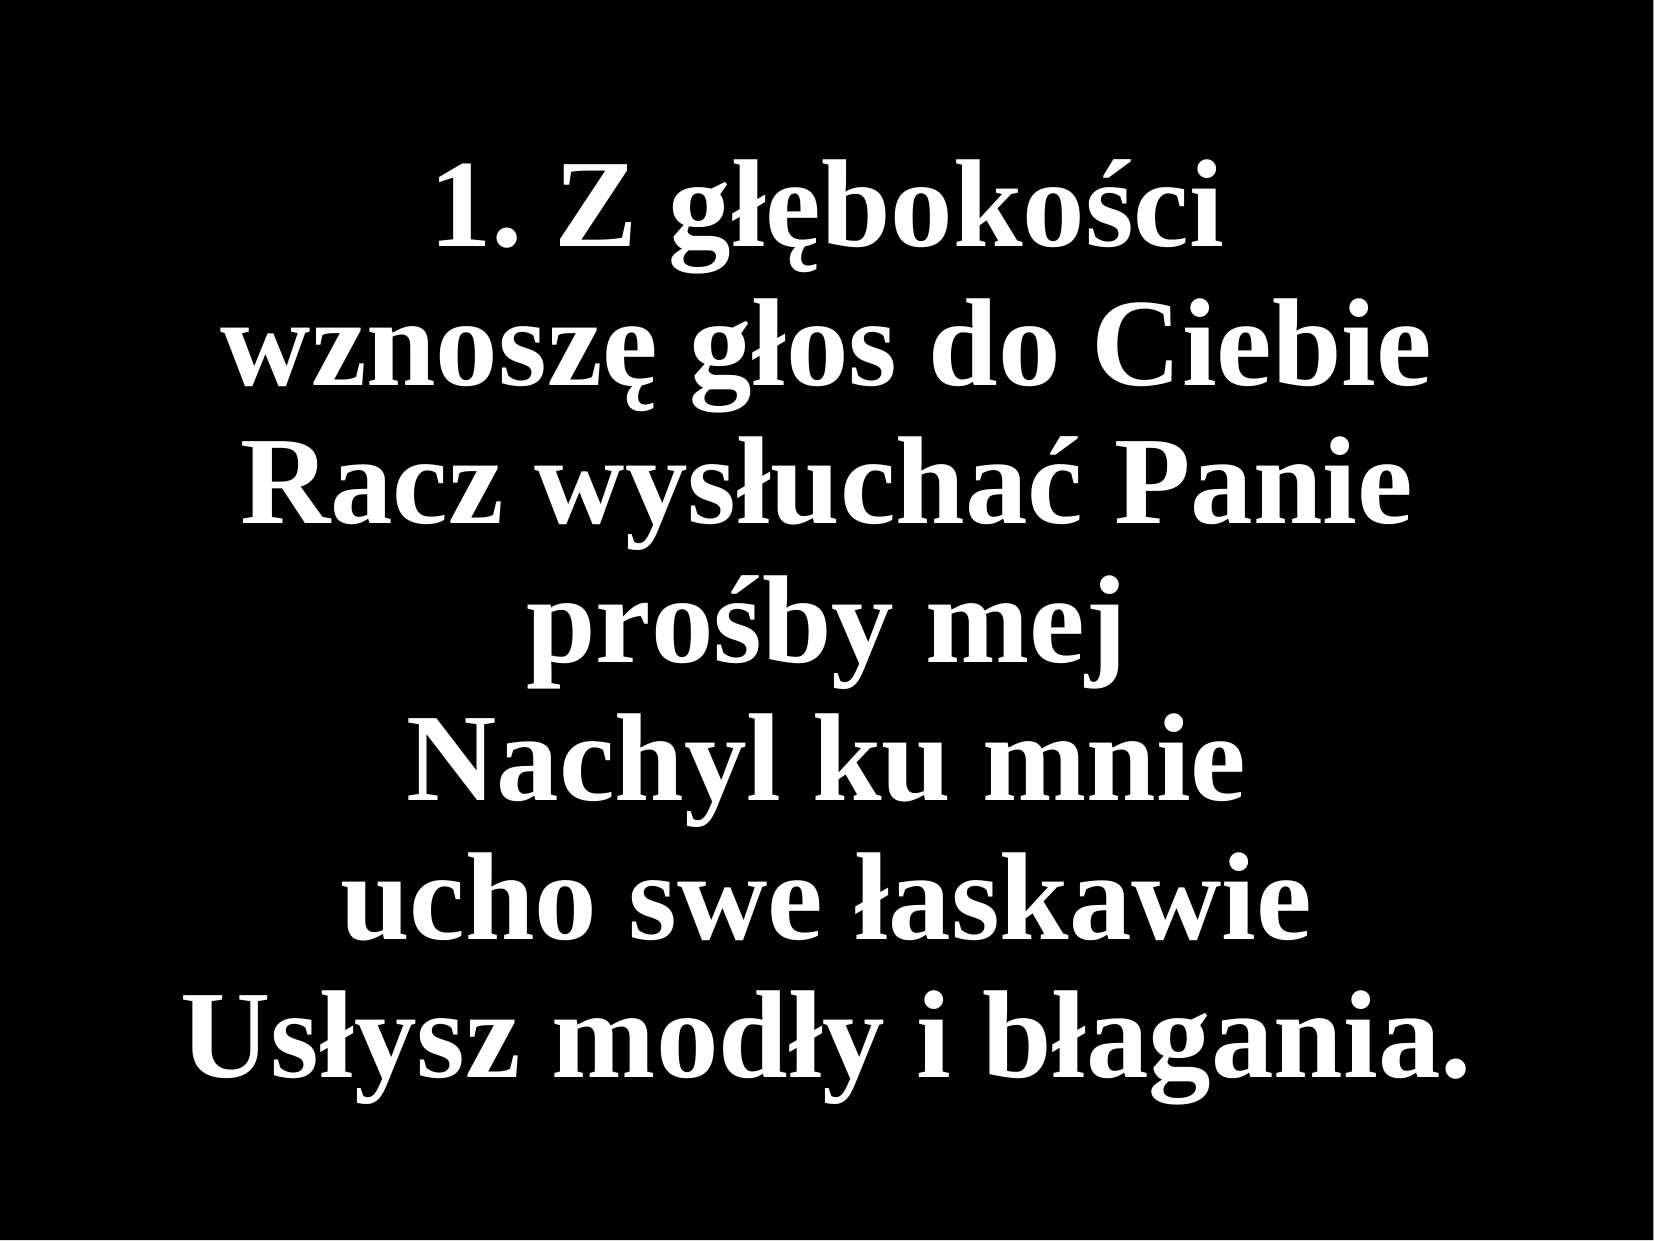

# 1. Z głębokości wznoszę głos do Ciebie Racz wysłuchać Panie prośby mej Nachyl ku mnie ucho swe łaskawie Usłysz modły i błagania.